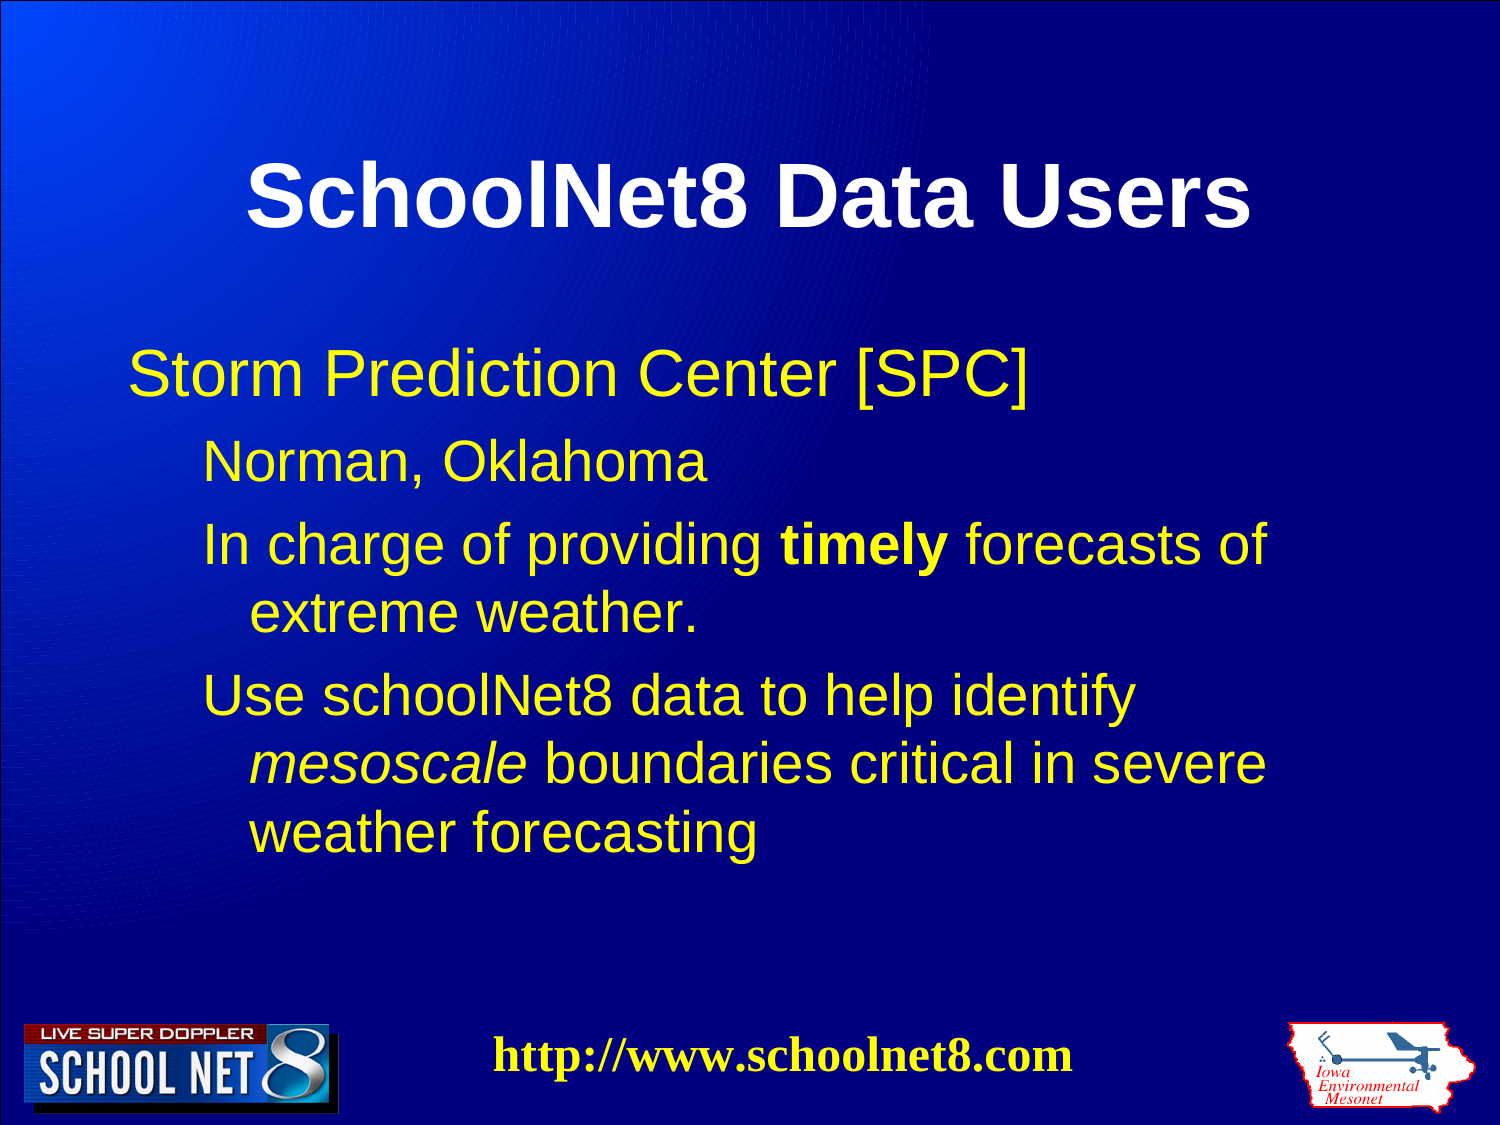

# SchoolNet8 Data Users
Storm Prediction Center [SPC]
Norman, Oklahoma
In charge of providing timely forecasts of extreme weather.
Use schoolNet8 data to help identify mesoscale boundaries critical in severe weather forecasting